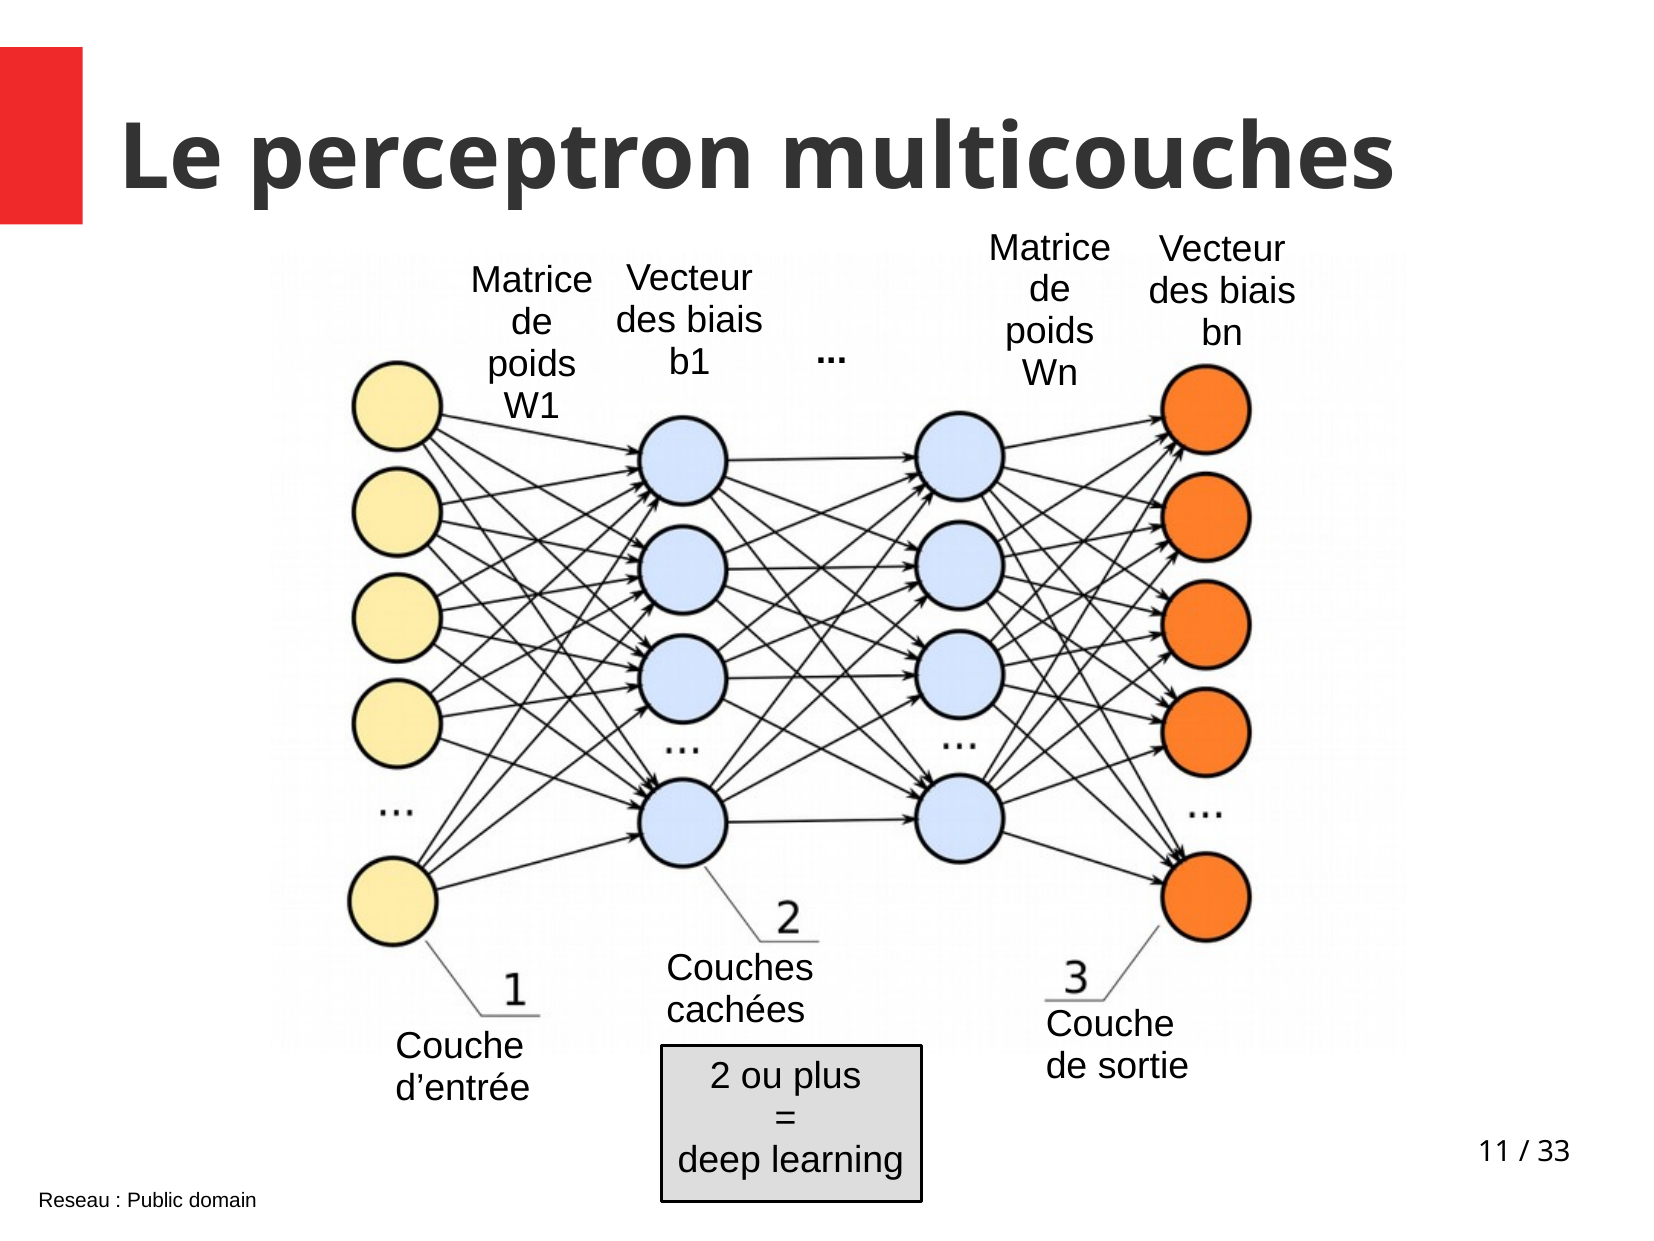

# Le perceptron multicouches
Matrice
de
poids
Wn
Vecteur des biais
bn
Vecteur des biais
b1
Matrice
de
poids
W1
...
Couches cachées
Couche de sortie
Couche d’entrée
2 ou plus
=
deep learning
11
Reseau : Public domain